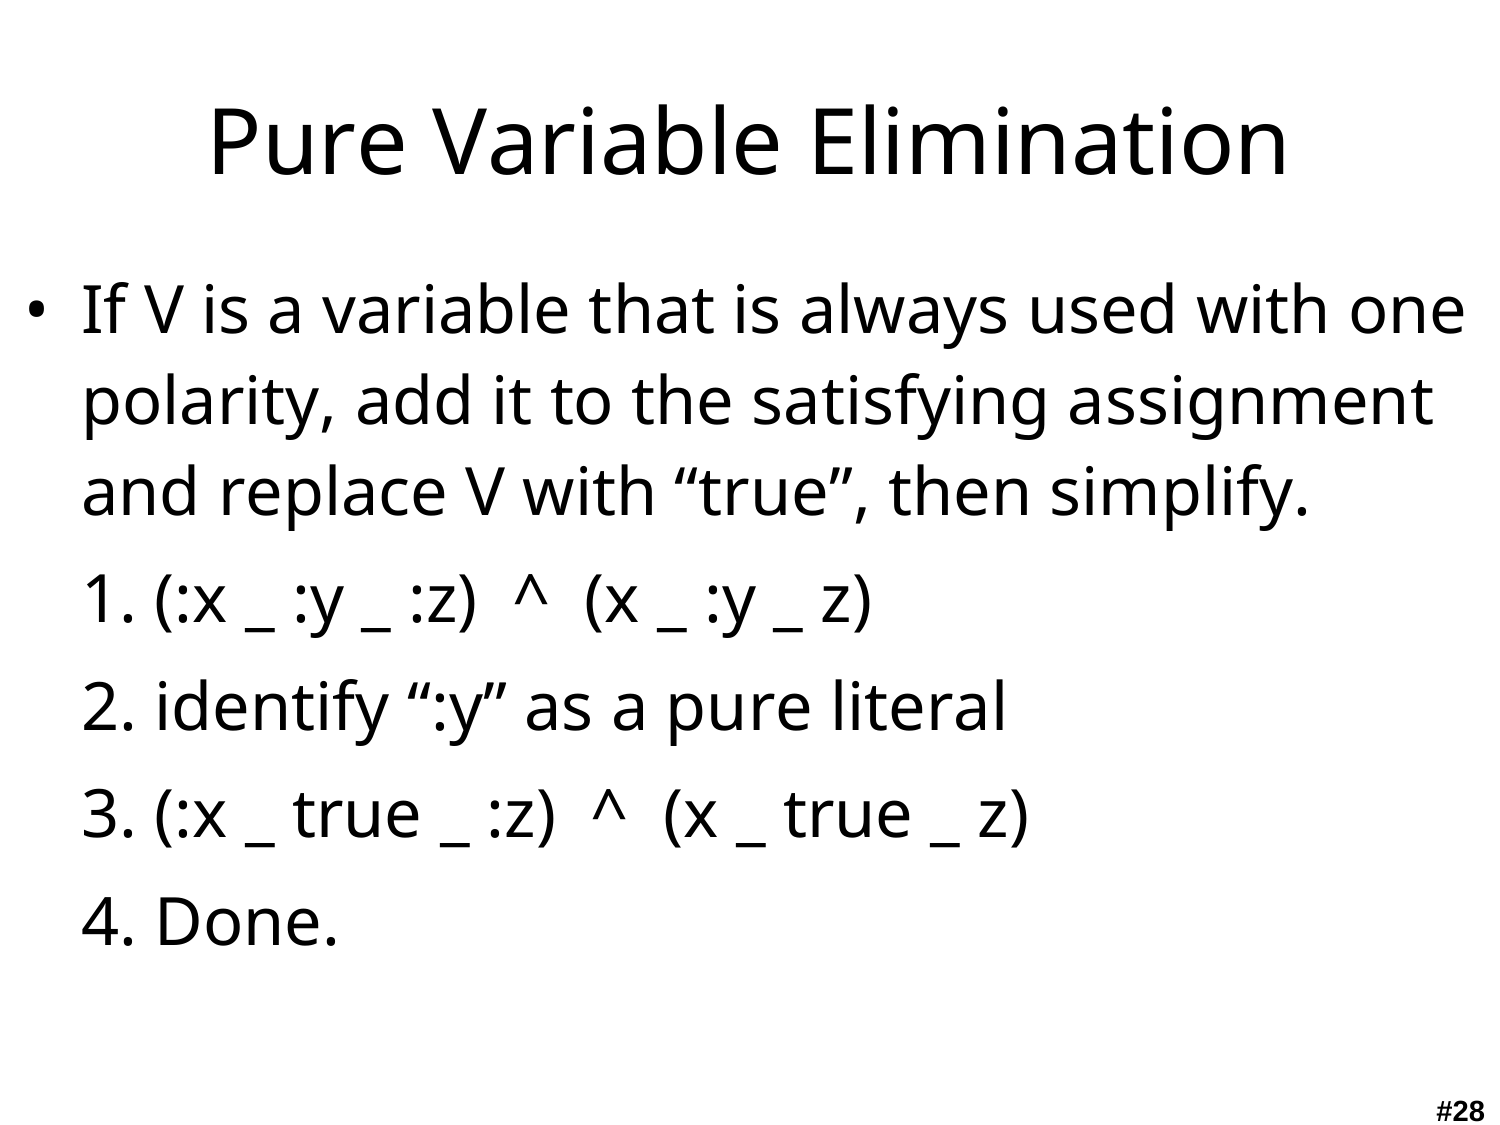

# Pure Variable Elimination
If V is a variable that is always used with one polarity, add it to the satisfying assignment and replace V with “true”, then simplify.
1. (:x _ :y _ :z) ^ (x _ :y _ z)
2. identify “:y” as a pure literal
3. (:x _ true _ :z) ^ (x _ true _ z)
4. Done.
28